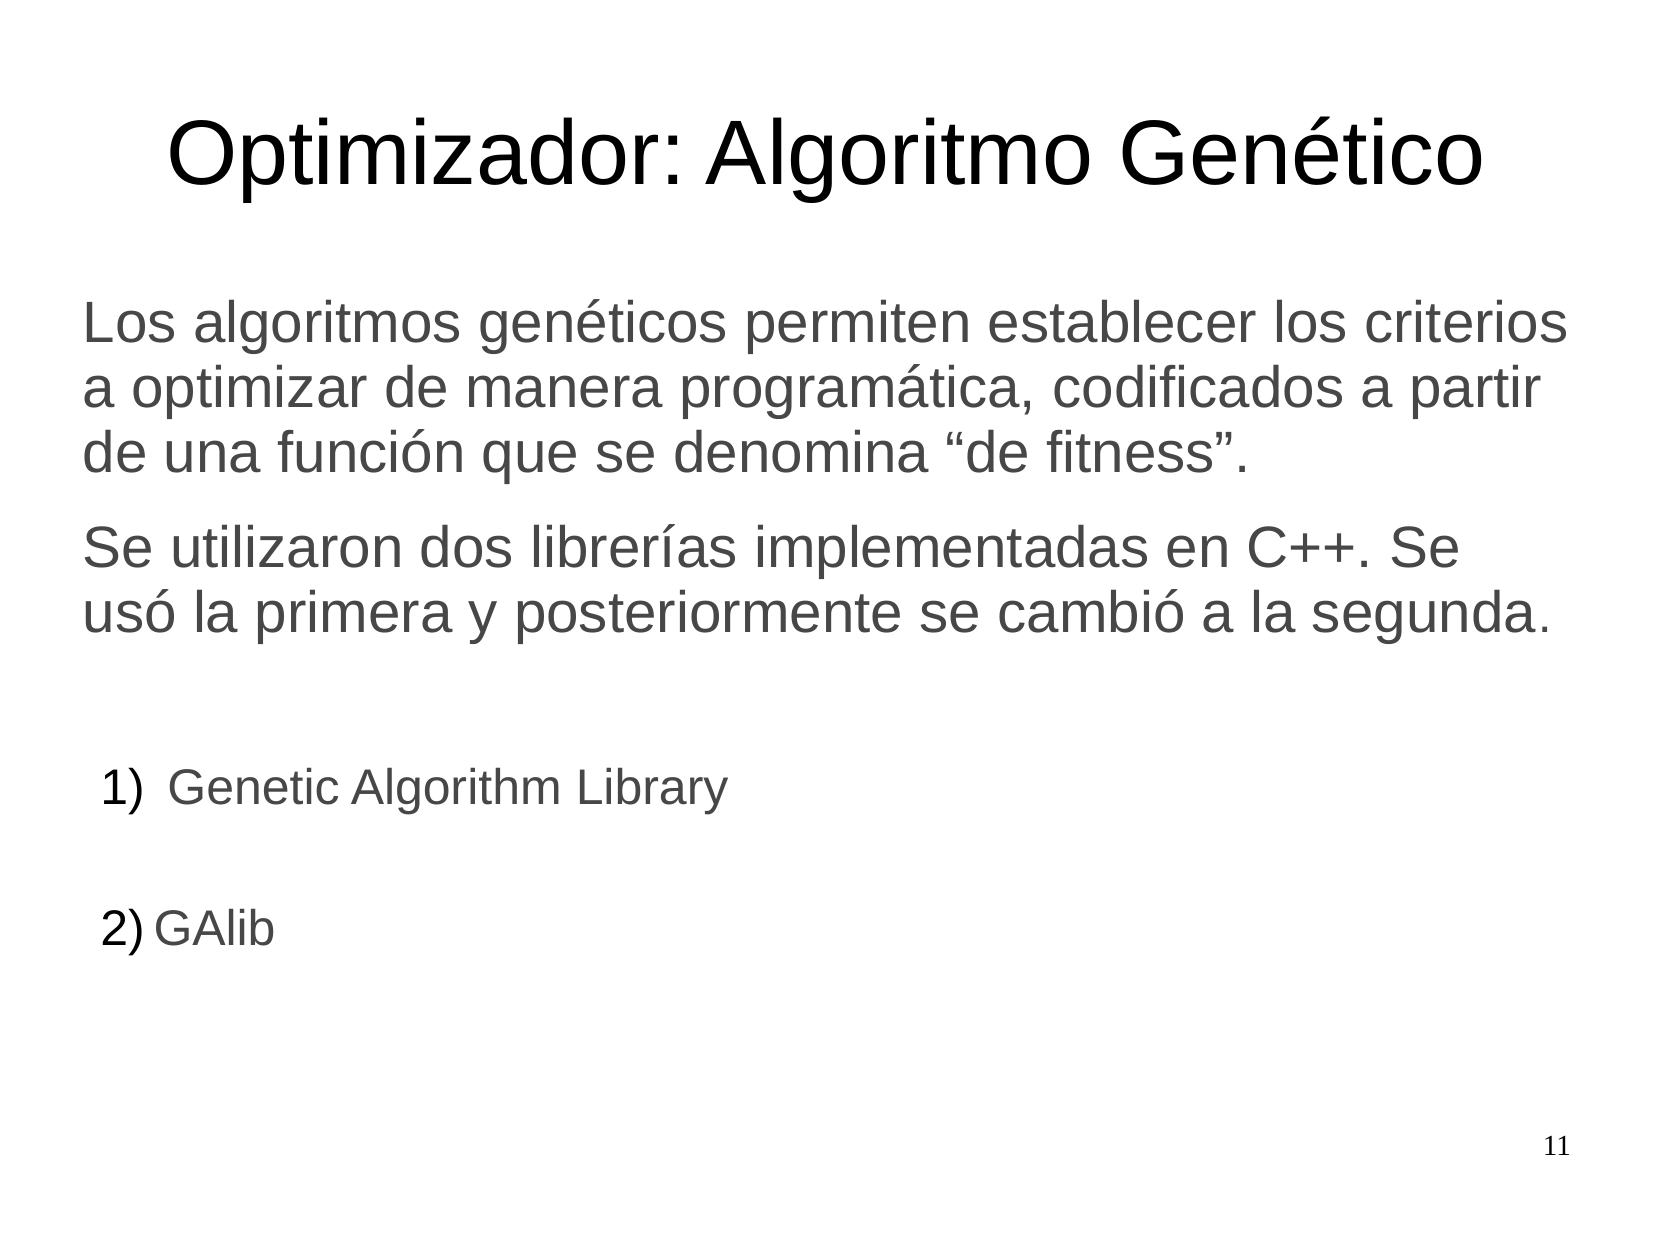

# Optimizador: Algoritmo Genético
Los algoritmos genéticos permiten establecer los criterios a optimizar de manera programática, codificados a partir de una función que se denomina “de fitness”.
Se utilizaron dos librerías implementadas en C++. Se usó la primera y posteriormente se cambió a la segunda.
 Genetic Algorithm Library
GAlib
11